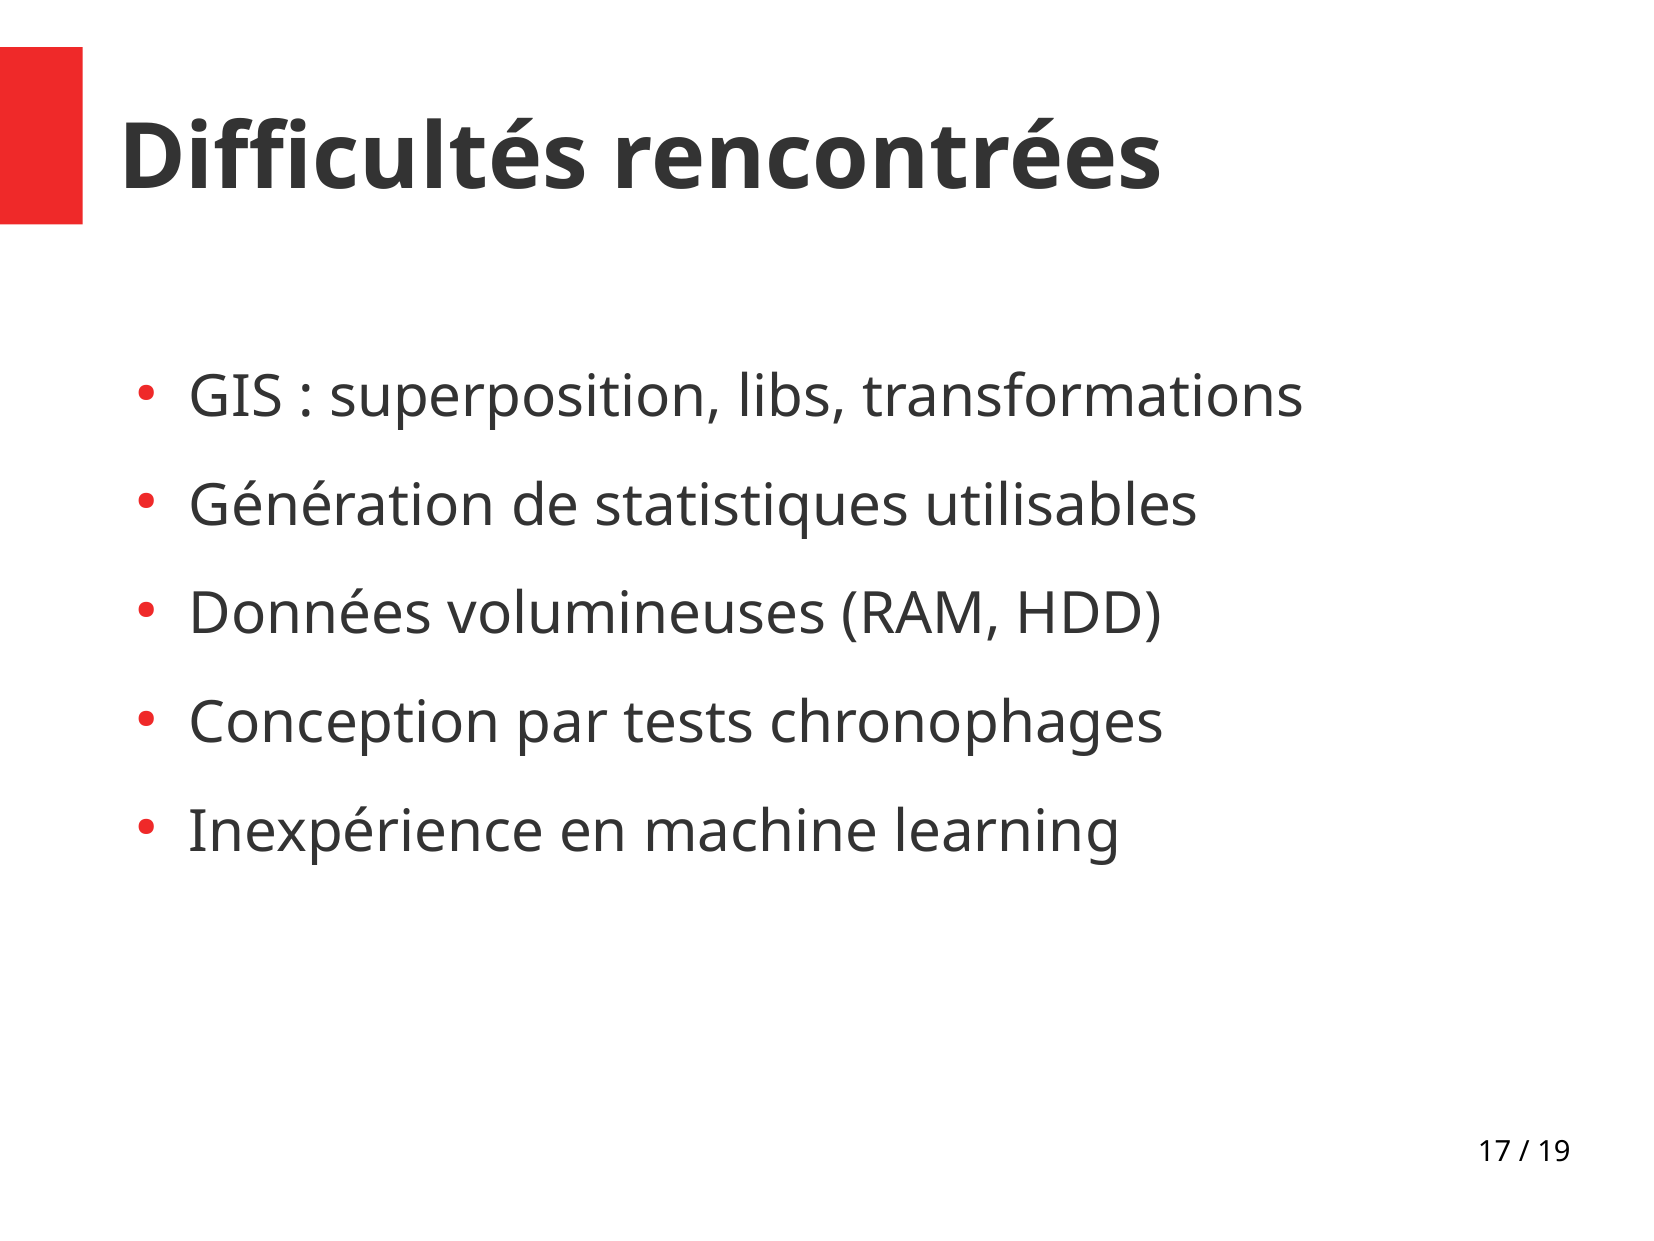

# Difficultés rencontrées
GIS : superposition, libs, transformations
Génération de statistiques utilisables
Données volumineuses (RAM, HDD)
Conception par tests chronophages
Inexpérience en machine learning
17